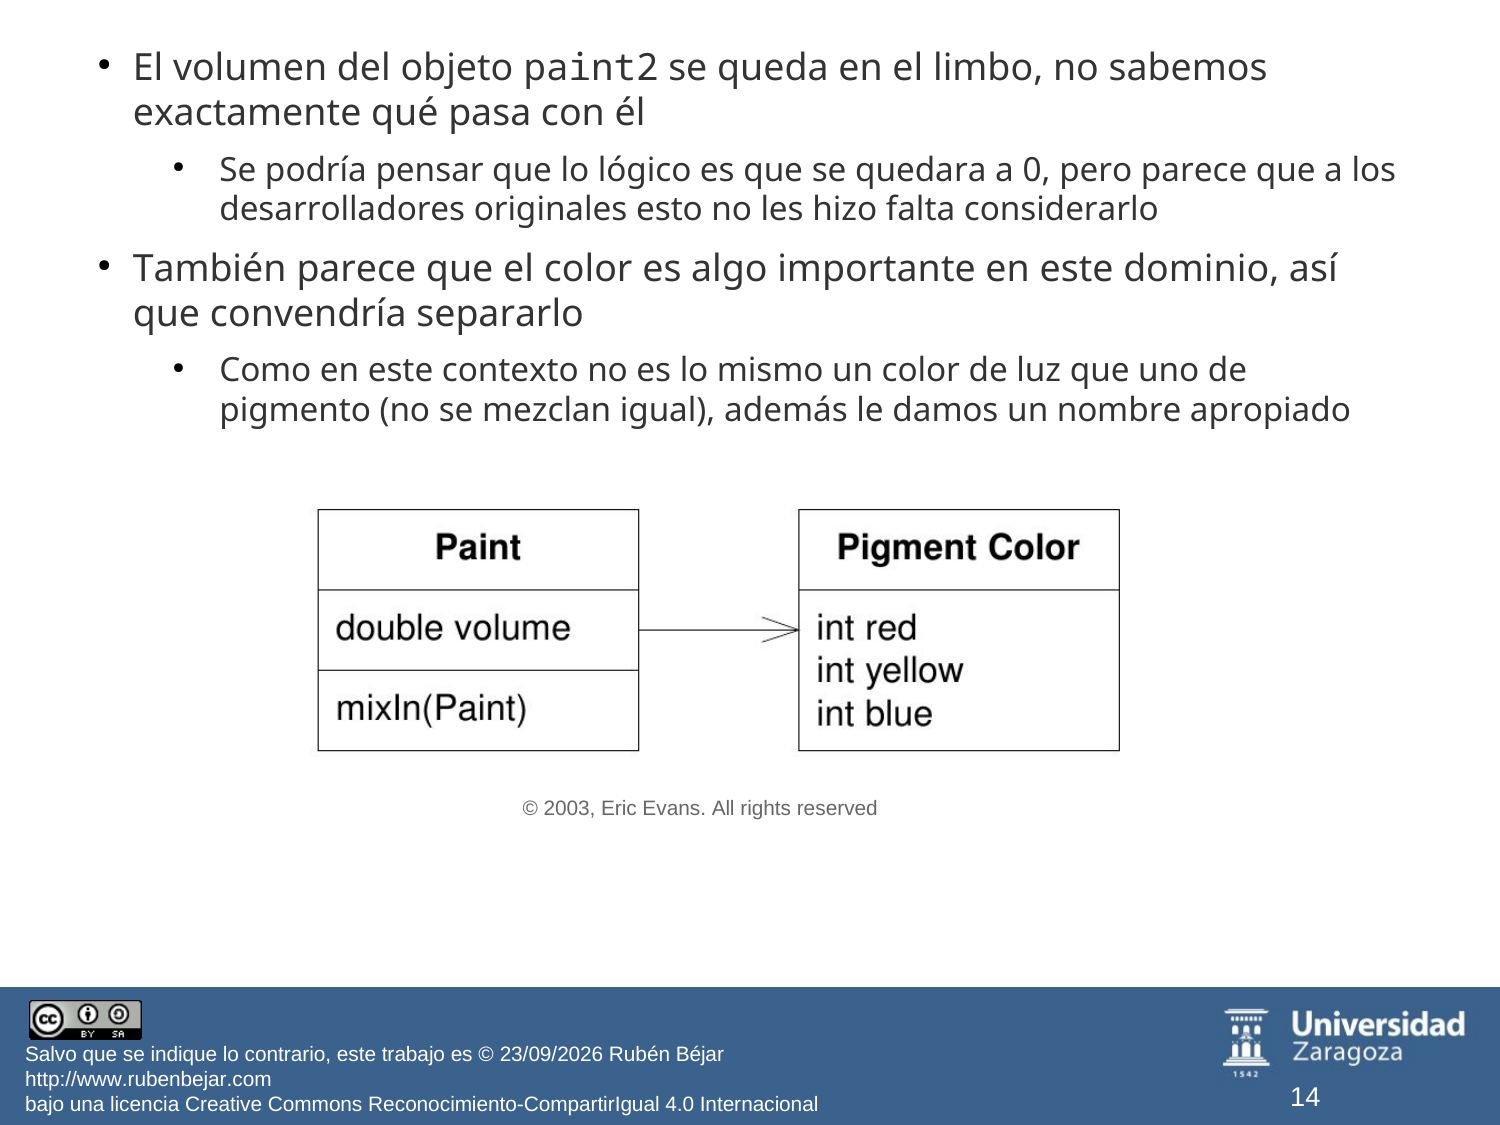

# El volumen del objeto paint2 se queda en el limbo, no sabemos exactamente qué pasa con él
Se podría pensar que lo lógico es que se quedara a 0, pero parece que a los desarrolladores originales esto no les hizo falta considerarlo
También parece que el color es algo importante en este dominio, así que convendría separarlo
Como en este contexto no es lo mismo un color de luz que uno de pigmento (no se mezclan igual), además le damos un nombre apropiado
© 2003, Eric Evans. All rights reserved